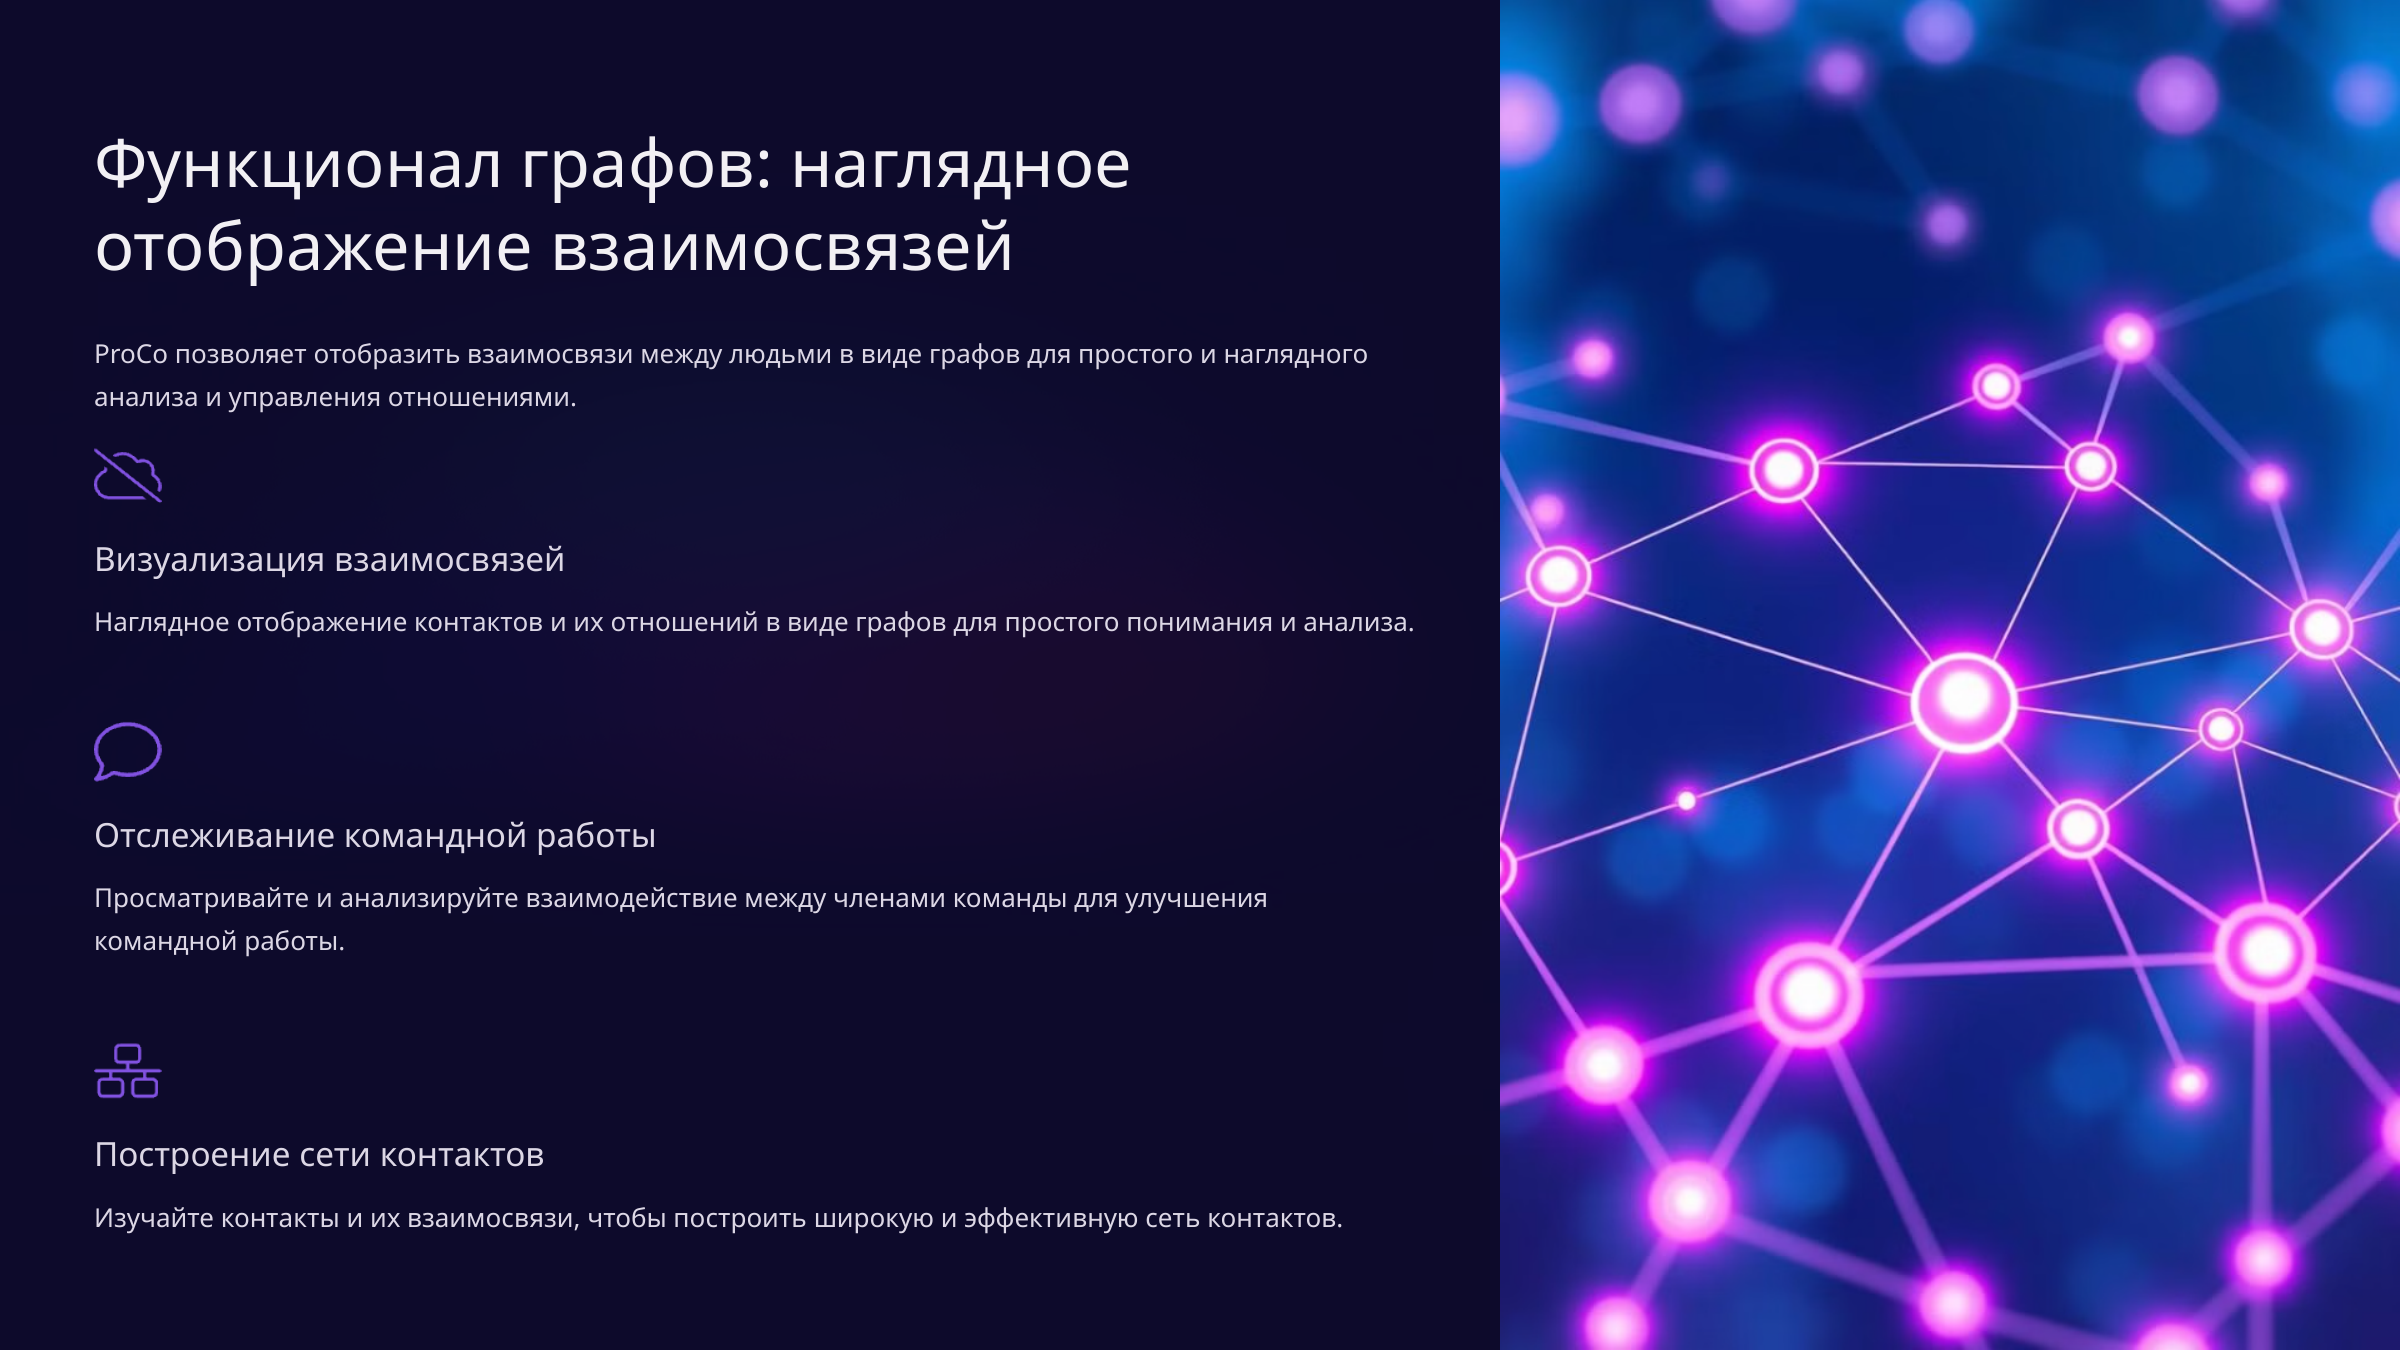

Функционал графов: наглядное отображение взаимосвязей
ProCo позволяет отобразить взаимосвязи между людьми в виде графов для простого и наглядного анализа и управления отношениями.
Визуализация взаимосвязей
Наглядное отображение контактов и их отношений в виде графов для простого понимания и анализа.
Отслеживание командной работы
Просматривайте и анализируйте взаимодействие между членами команды для улучшения командной работы.
Построение сети контактов
Изучайте контакты и их взаимосвязи, чтобы построить широкую и эффективную сеть контактов.